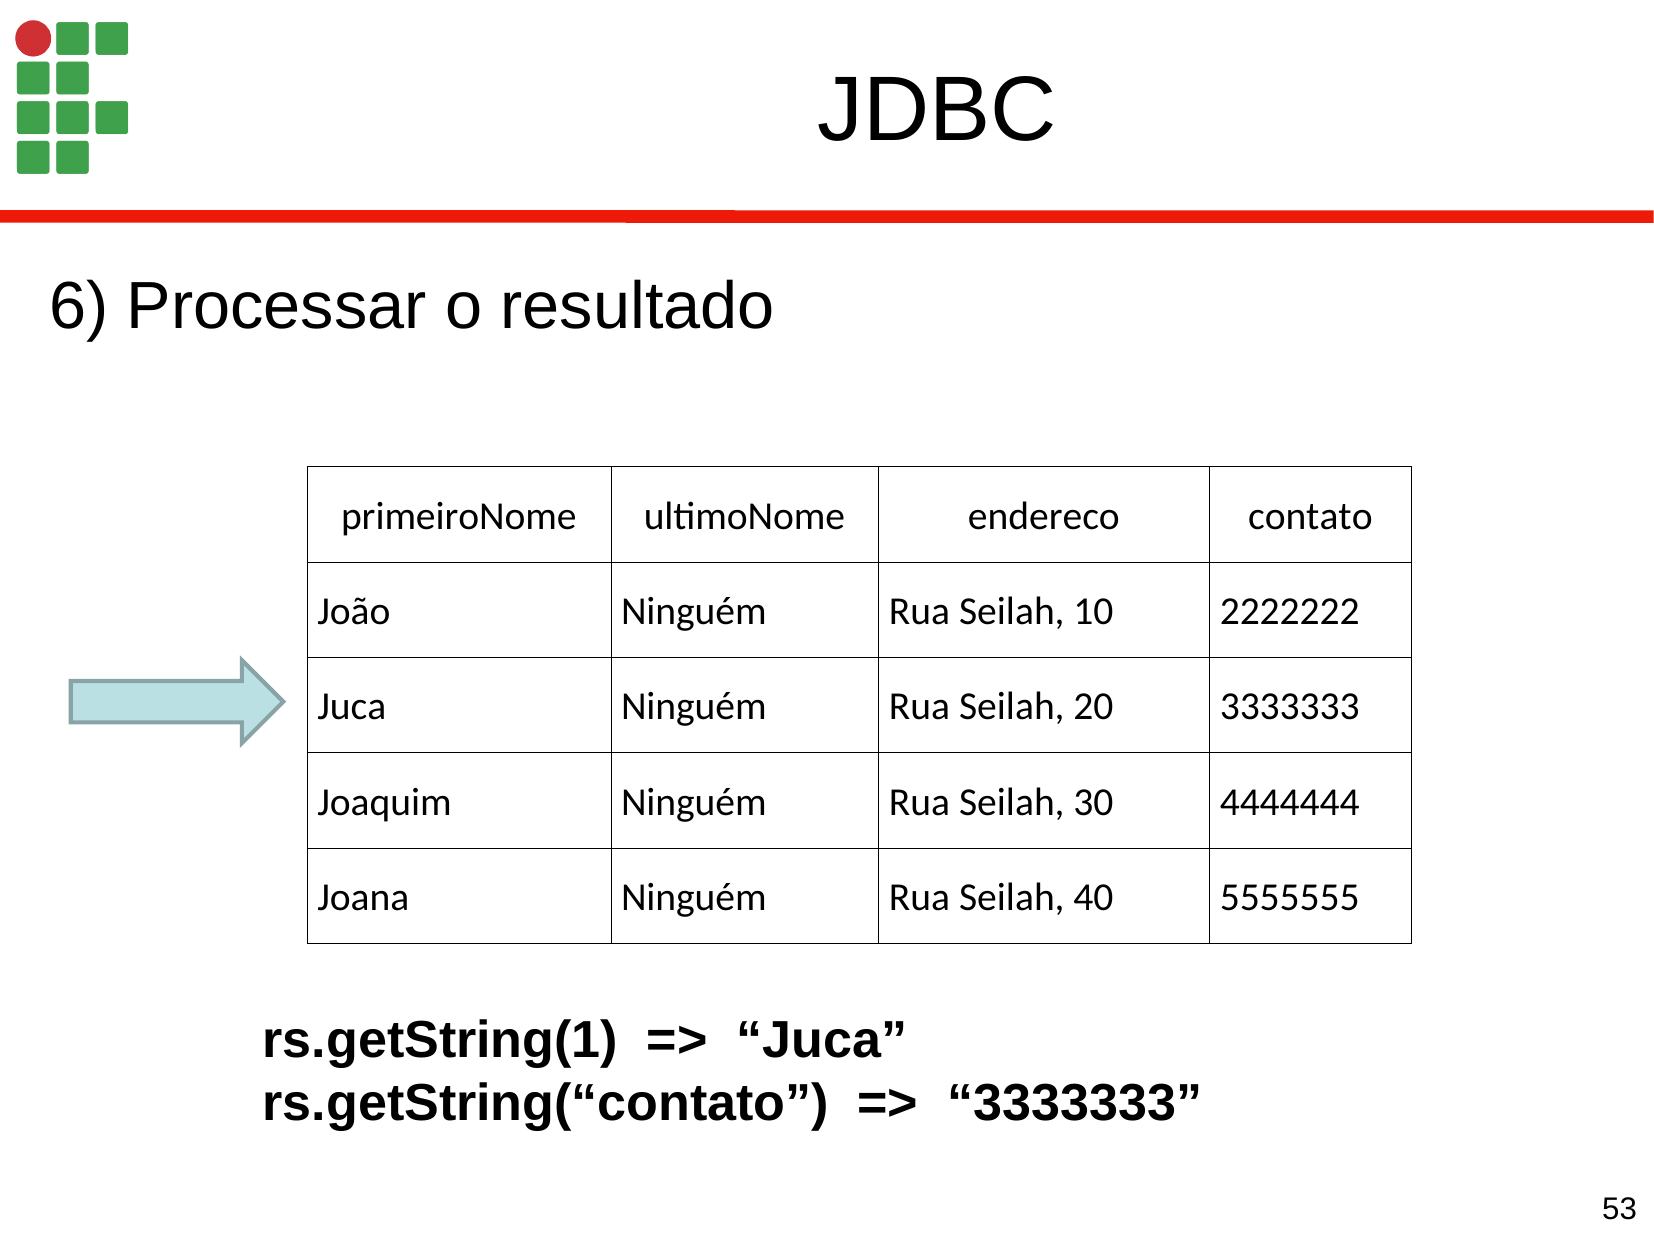

JDBC
6) Processar o resultado
| primeiroNome | ultimoNome | endereco | contato |
| --- | --- | --- | --- |
| João | Ninguém | Rua Seilah, 10 | 2222222 |
| Juca | Ninguém | Rua Seilah, 20 | 3333333 |
| Joaquim | Ninguém | Rua Seilah, 30 | 4444444 |
| Joana | Ninguém | Rua Seilah, 40 | 5555555 |
rs.getString(1) => “Juca”
rs.getString(“contato”) => “3333333”